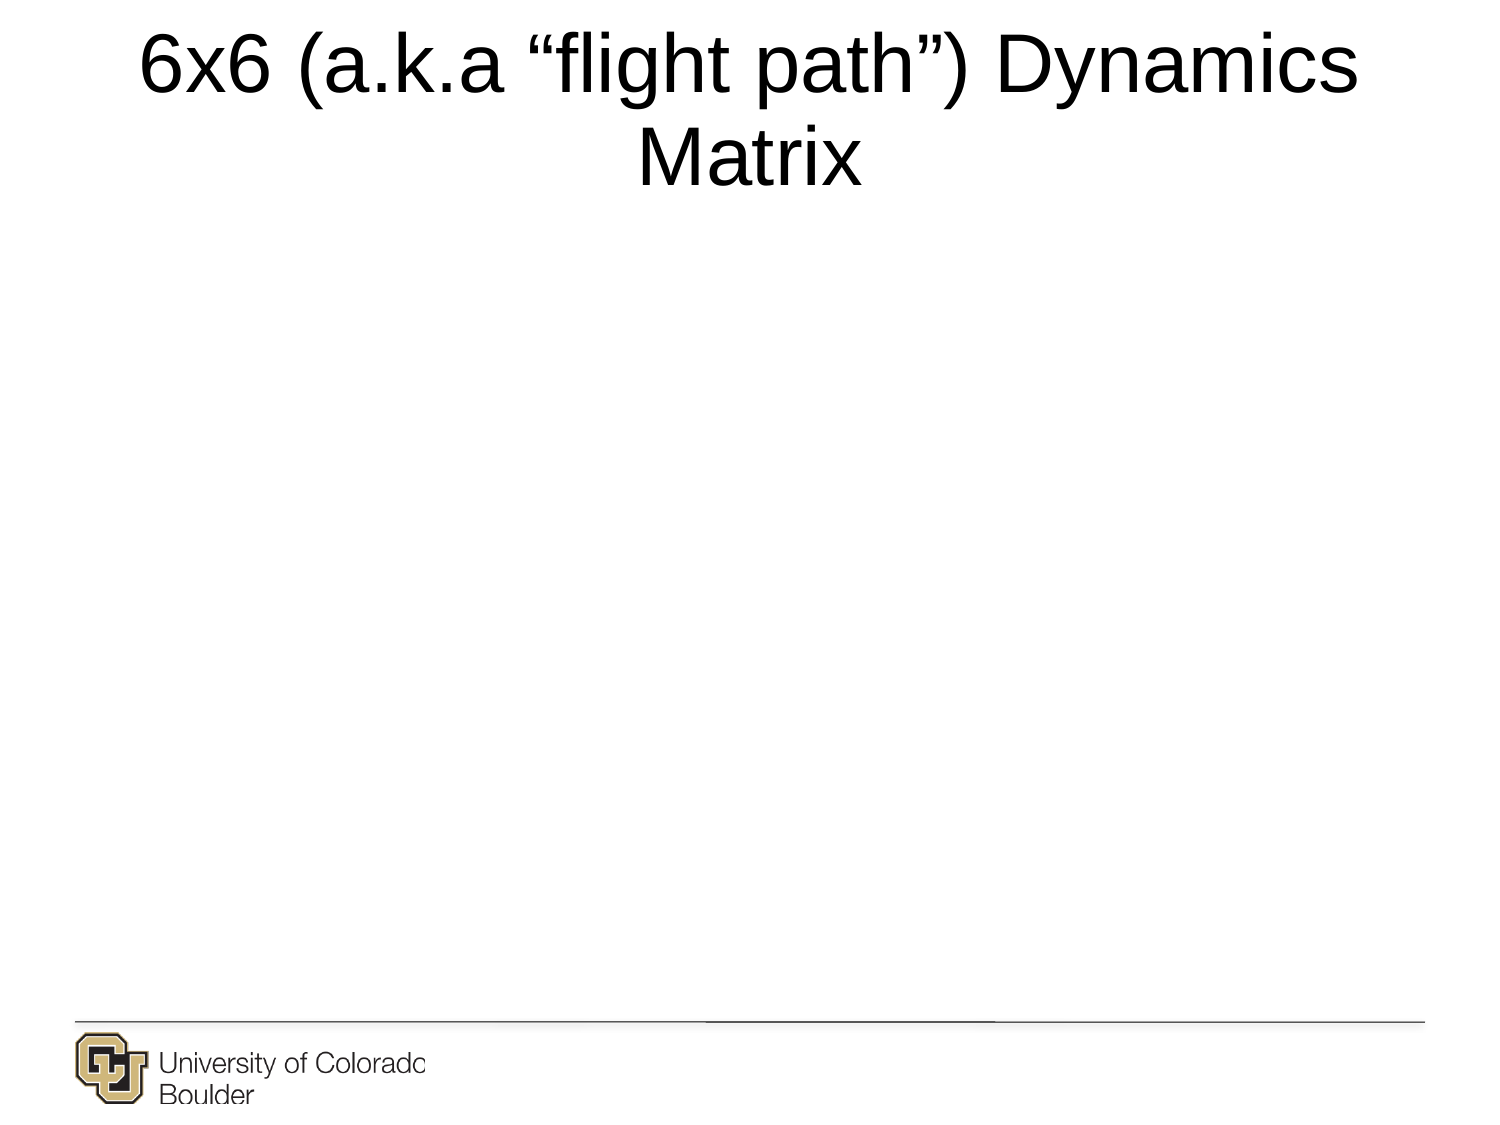

# 6x6 (a.k.a “flight path”) Dynamics Matrix